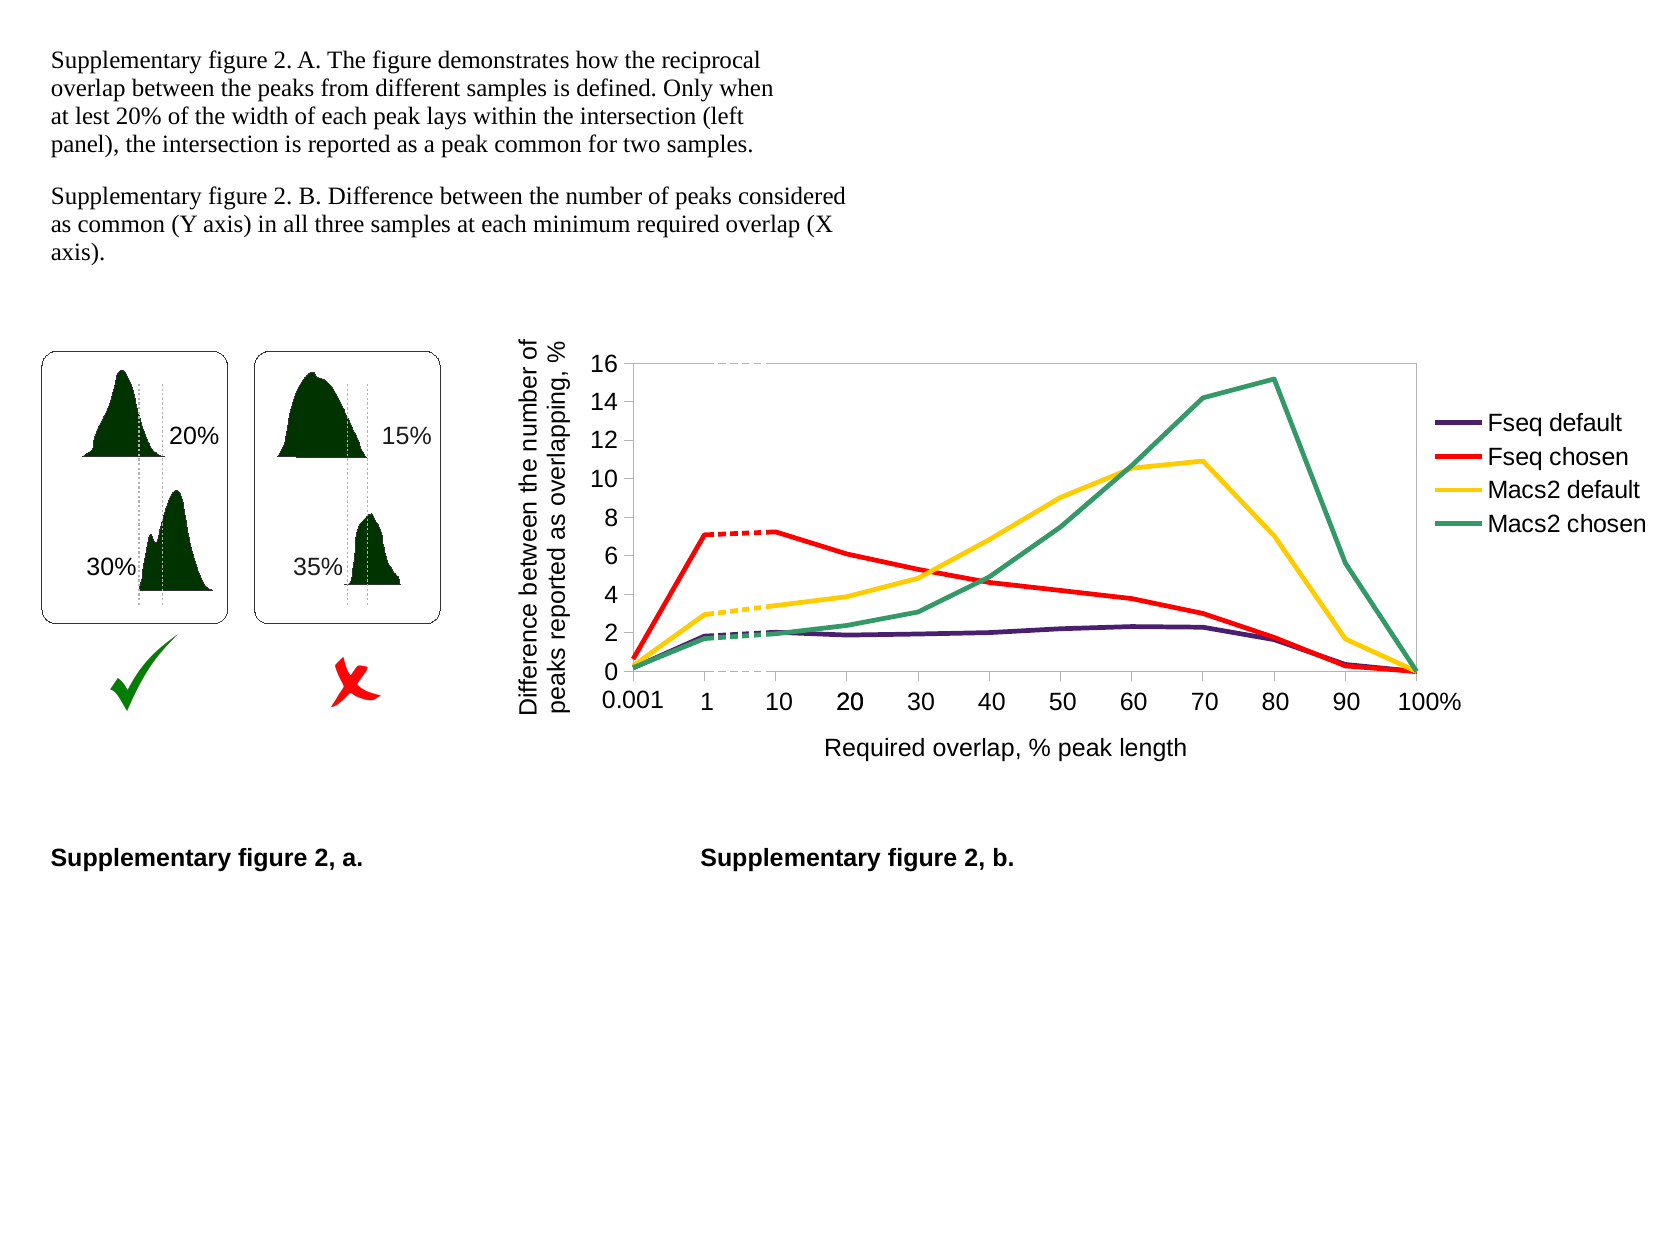

Supplementary figure 2. A. The figure demonstrates how the reciprocal
overlap between the peaks from different samples is defined. Only when
at lest 20% of the width of each peak lays within the intersection (left
panel), the intersection is reported as a peak common for two samples.
Supplementary figure 2. B. Difference between the number of peaks considered
as common (Y axis) in all three samples at each minimum required overlap (X
axis).
### Chart
| Category | Fseq default | Macs2 default | Macs2 chosen | Fseq chosen |
|---|---|---|---|---|
| 0.001 | 0.186 | 0.291600000000003 | 0.201100000000011 | 0.645199999999996 |
| 0.01 | 1.8343 | 2.952 | 1.70959999999999 | 7.0945 |
| 0.1 | 2.0369 | 3.4197 | 1.9593 | 7.2512 |
| 0.2 | 1.8916 | 3.8843 | 2.3894 | 6.1031 |
| 0.3 | 1.9471 | 4.841 | 3.0898 | 5.3019 |
| 0.4 | 2.02067 | 6.84849999999999 | 4.9104 | 4.6237 |
| 0.5 | 2.21933 | 9.0412 | 7.5043 | 4.20755 |
| 0.6 | 2.33129 | 10.5598 | 10.6913 | 3.78451 |
| 0.7 | 2.29698 | 10.93323 | 14.2111 | 3.01298 |
| 0.8 | 1.653658 | 7.04589 | 15.19242 | 1.768329 |
| 0.9 | 0.364772 | 1.68858 | 5.62478 | 0.289831 |
| 1 | 0.0 | 0.0 | 0.0 | 0.0 |
20%
15%
Difference between the number of
peaks reported as overlapping, %
30%
35%
1
10
20
20
30
40
50
60
70
80
90
100%
Required overlap, % peak length
Supplementary figure 2, a.
Supplementary figure 2, b.